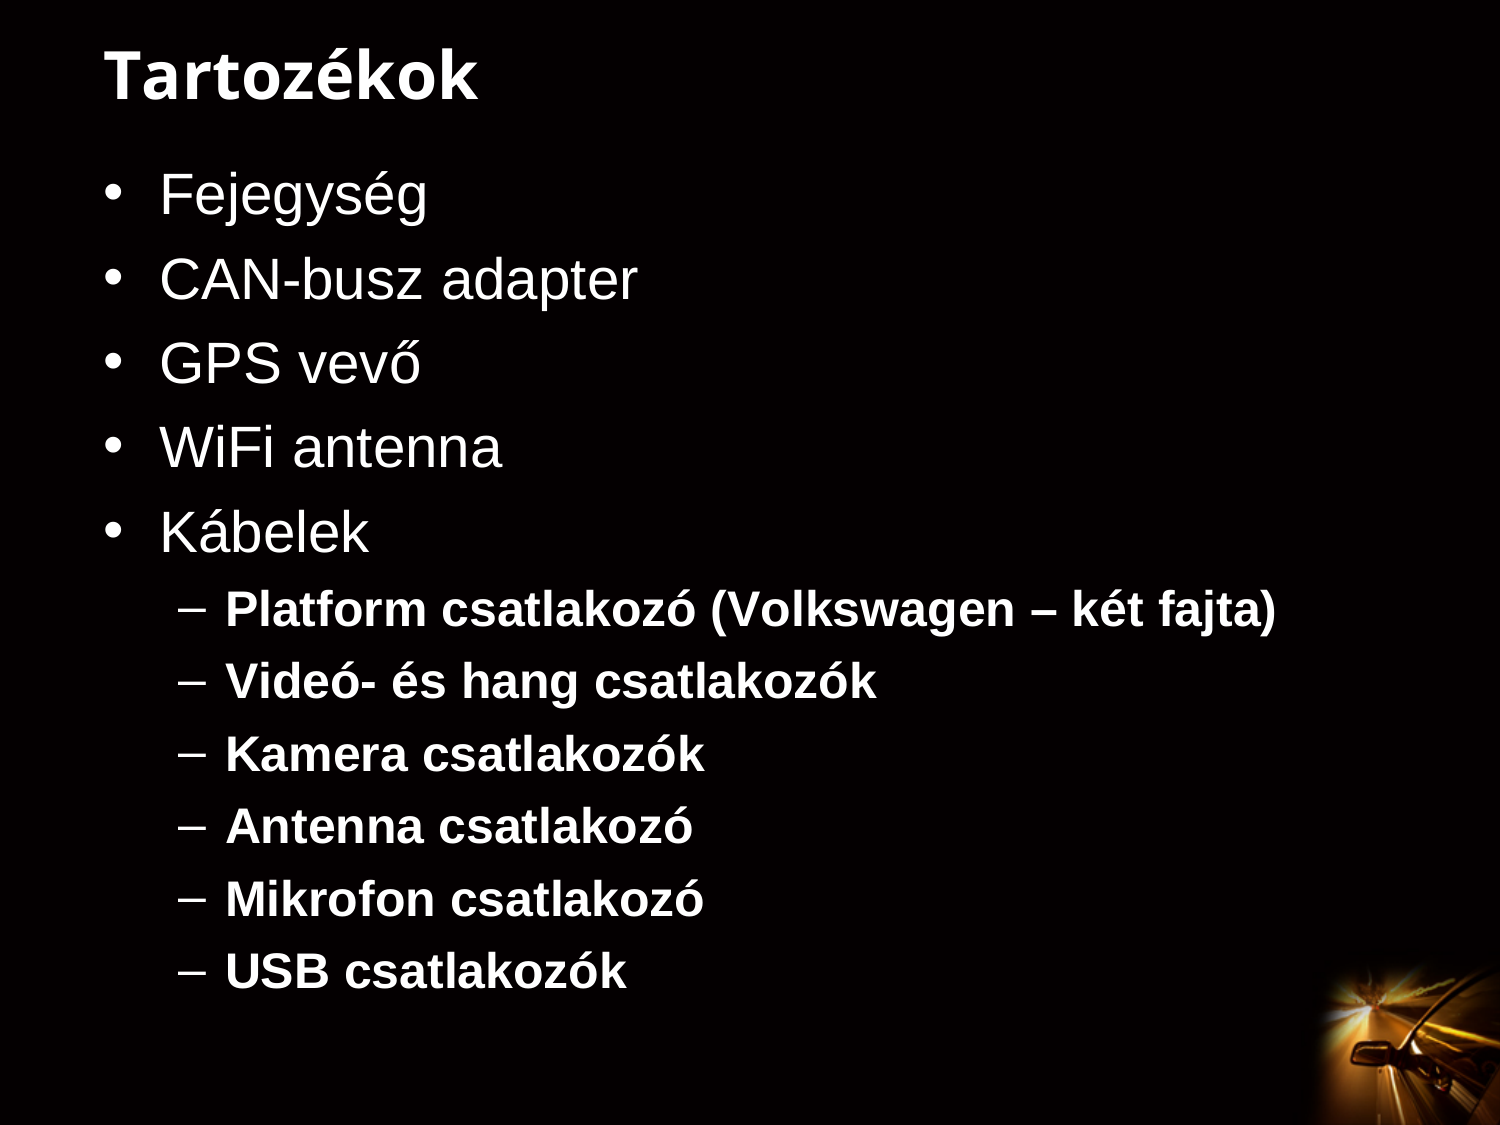

# Tartozékok
Fejegység
CAN-busz adapter
GPS vevő
WiFi antenna
Kábelek
Platform csatlakozó (Volkswagen – két fajta)
Videó- és hang csatlakozók
Kamera csatlakozók
Antenna csatlakozó
Mikrofon csatlakozó
USB csatlakozók